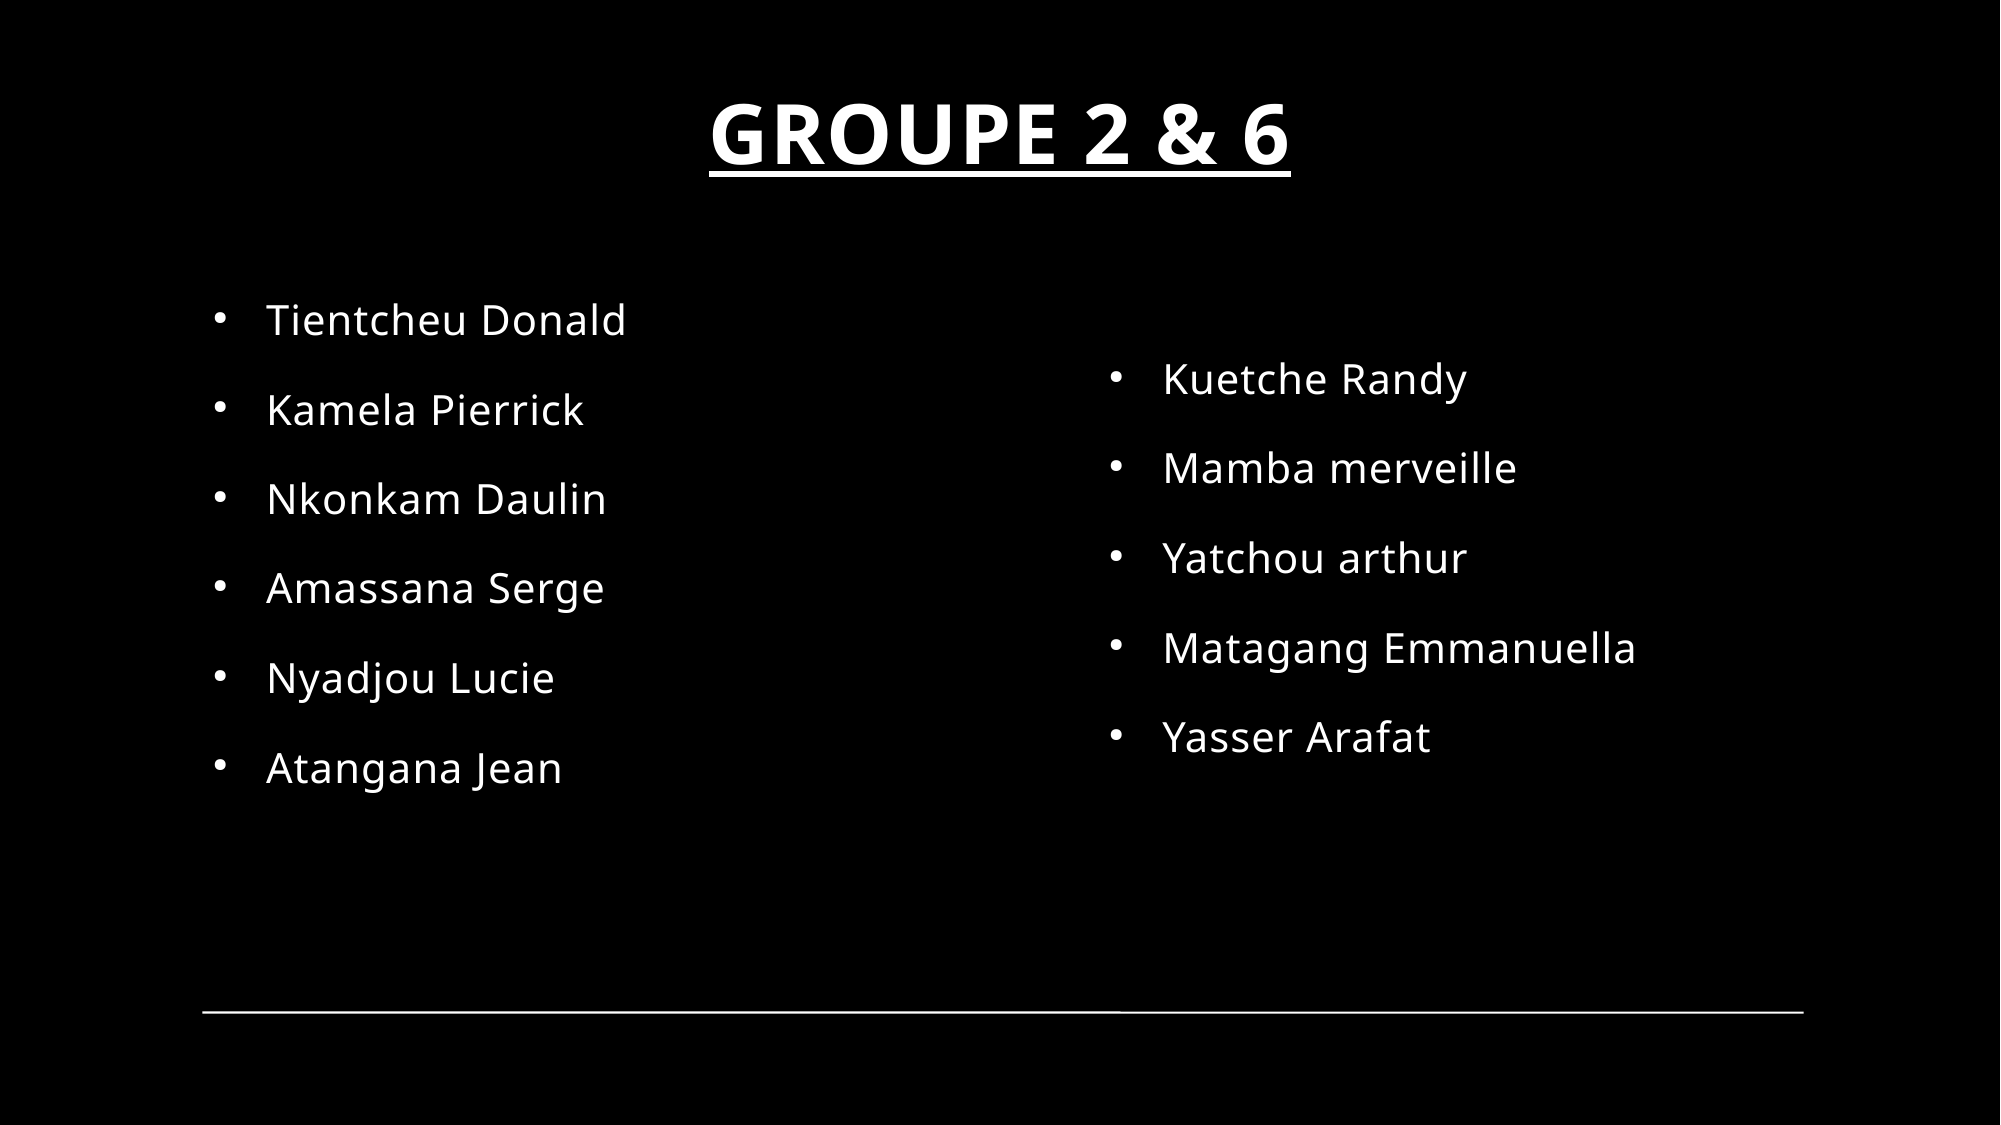

# GROUPE 2 & 6
Tientcheu Donald
Kamela Pierrick
Nkonkam Daulin
Amassana Serge
Nyadjou Lucie
Atangana Jean
Kuetche Randy
Mamba merveille
Yatchou arthur
Matagang Emmanuella
Yasser Arafat